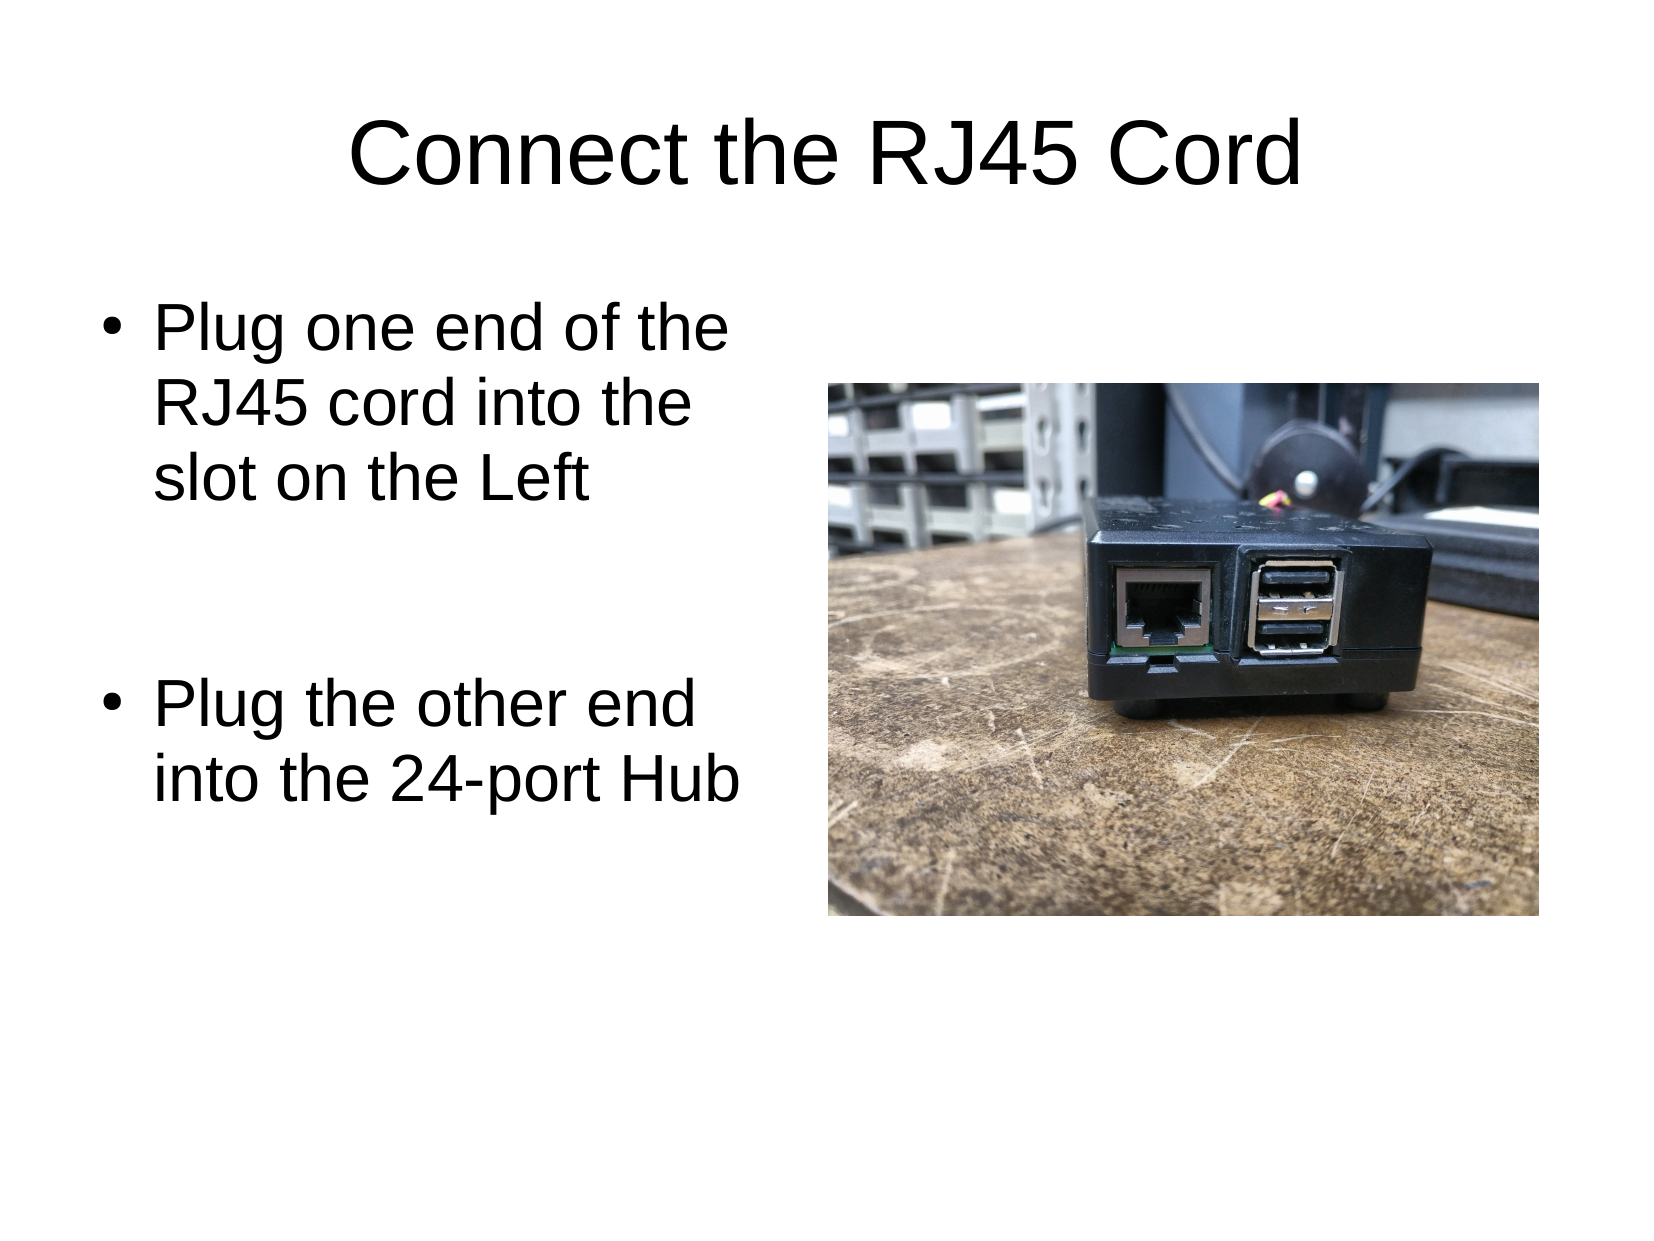

# Connect the RJ45 Cord
Plug one end of the RJ45 cord into the slot on the Left
Plug the other end into the 24-port Hub